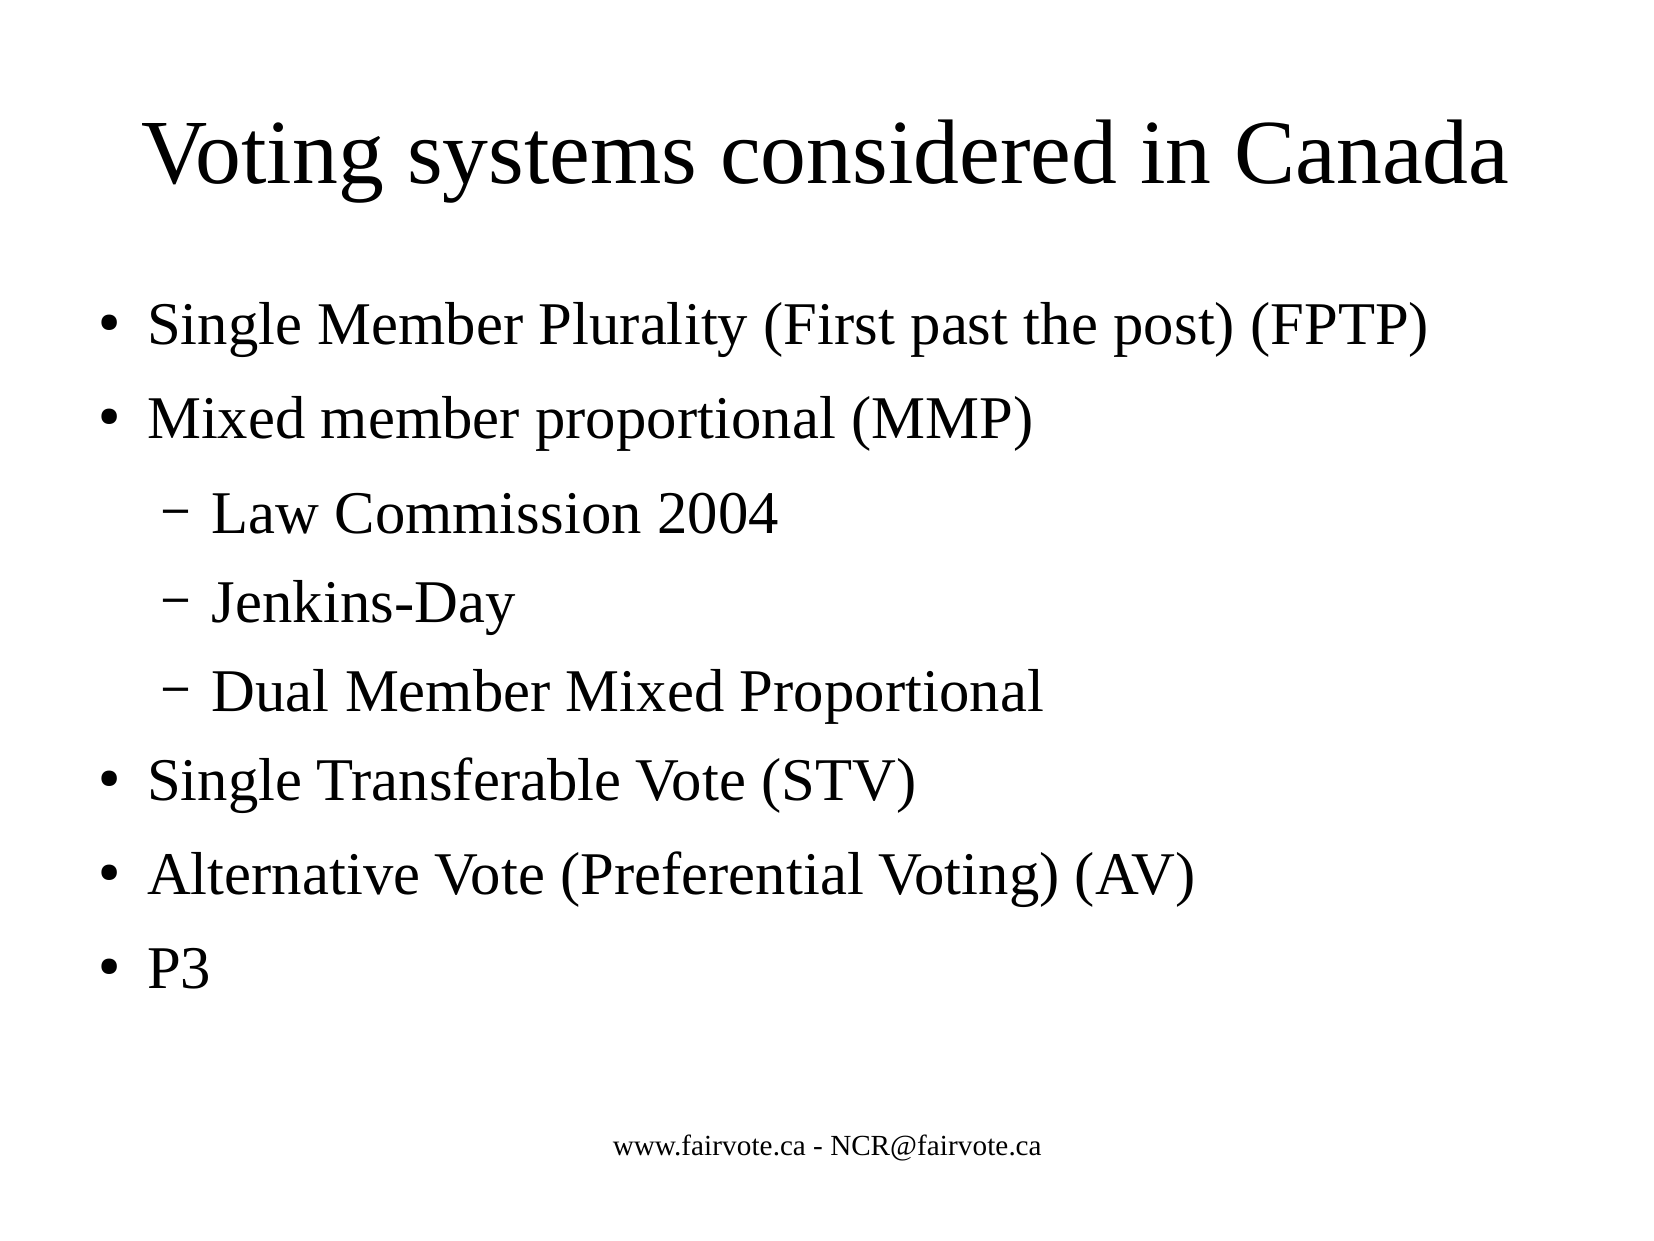

# Voting systems considered in Canada
Single Member Plurality (First past the post) (FPTP)
Mixed member proportional (MMP)
Law Commission 2004
Jenkins-Day
Dual Member Mixed Proportional
Single Transferable Vote (STV)
Alternative Vote (Preferential Voting) (AV)
P3
www.fairvote.ca - NCR@fairvote.ca